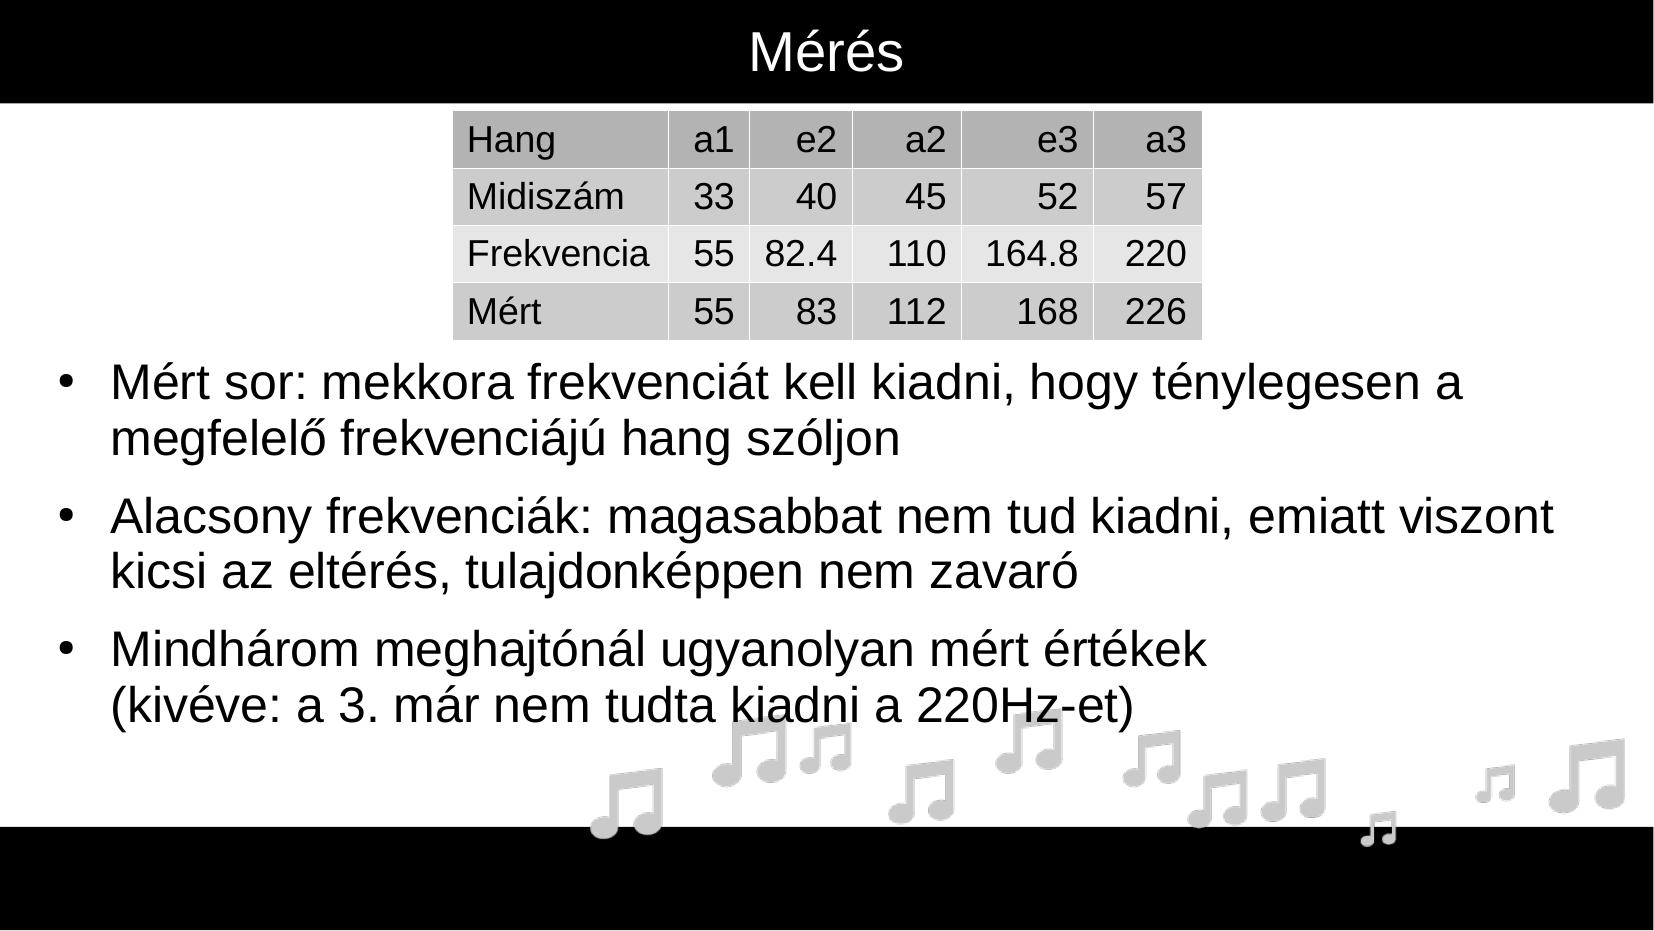

Mérés
| Hang | a1 | e2 | a2 | e3 | a3 |
| --- | --- | --- | --- | --- | --- |
| Midiszám | 33 | 40 | 45 | 52 | 57 |
| Frekvencia | 55 | 82.4 | 110 | 164.8 | 220 |
| Mért | 55 | 83 | 112 | 168 | 226 |
# Mért sor: mekkora frekvenciát kell kiadni, hogy ténylegesen a megfelelő frekvenciájú hang szóljon
Alacsony frekvenciák: magasabbat nem tud kiadni, emiatt viszont kicsi az eltérés, tulajdonképpen nem zavaró
Mindhárom meghajtónál ugyanolyan mért értékek
(kivéve: a 3. már nem tudta kiadni a 220Hz-et)